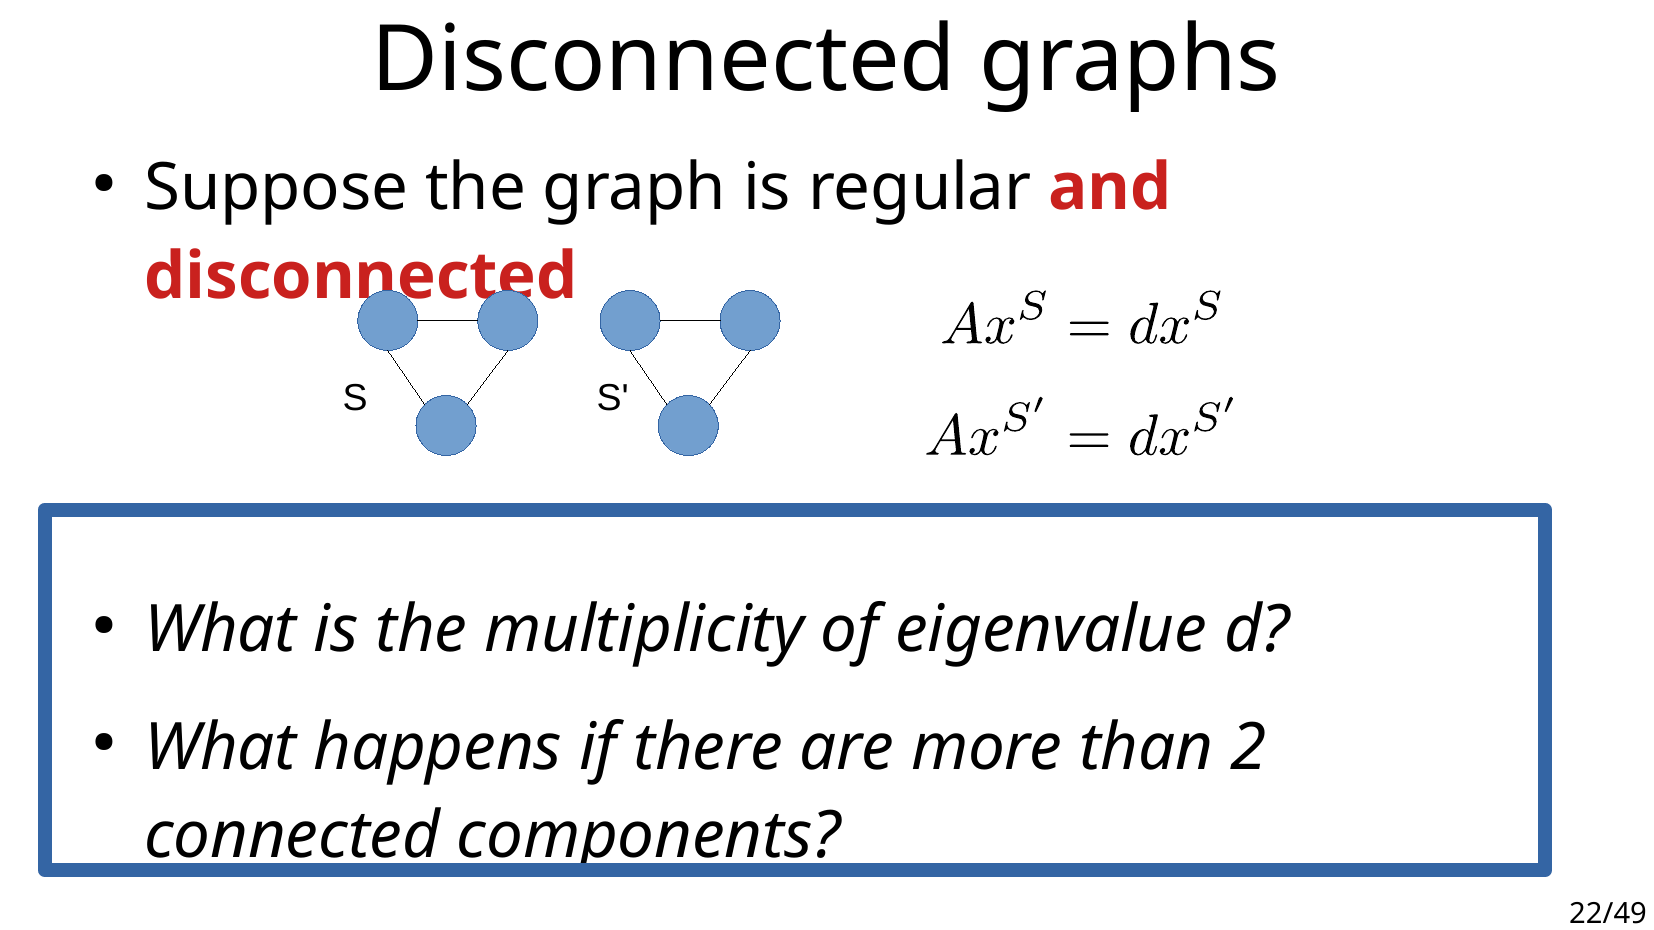

# Disconnected graphs
Suppose the graph is regular and disconnected
What is the multiplicity of eigenvalue d?
What happens if there are more than 2 connected components?
S
S'
22